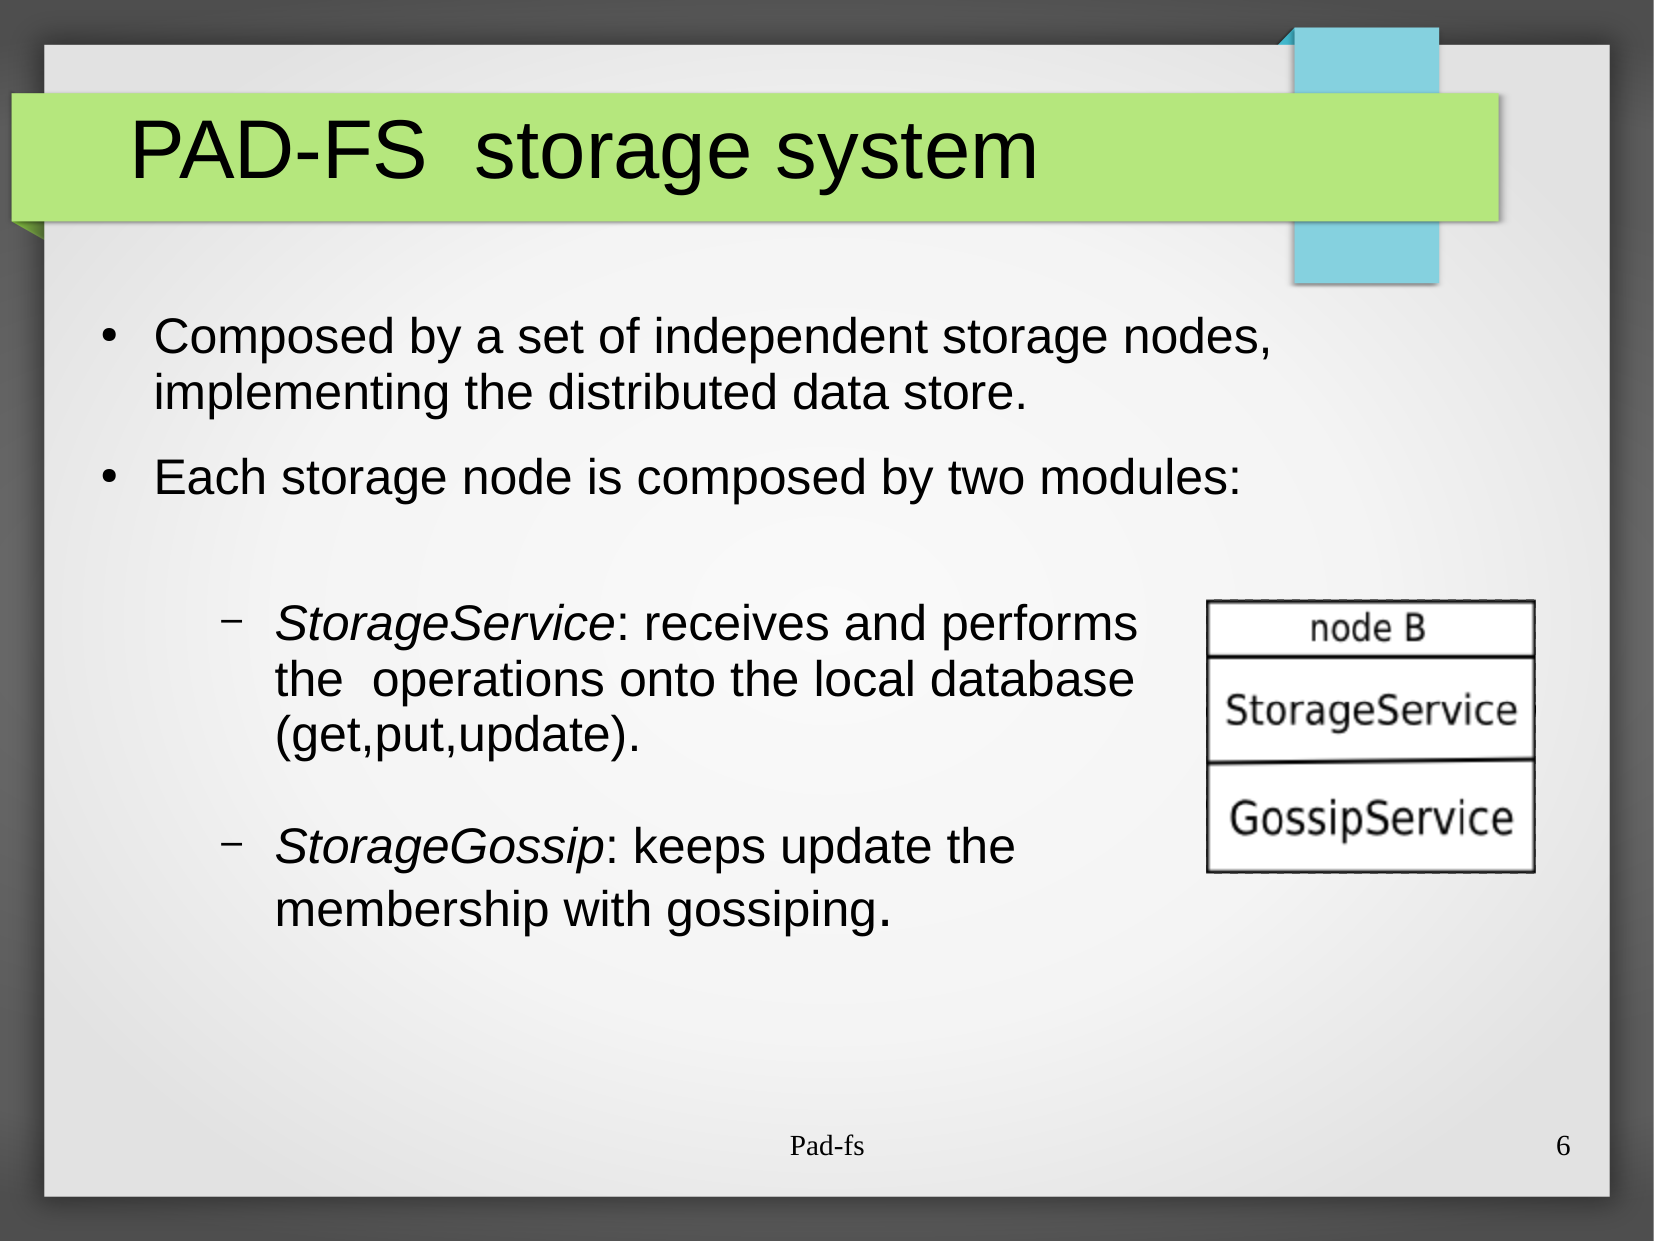

# PAD-FS storage system
Composed by a set of independent storage nodes, implementing the distributed data store.
Each storage node is composed by two modules:
StorageService: receives and performs the operations onto the local database (get,put,update).
StorageGossip: keeps update the membership with gossiping.
Pad-fs
6